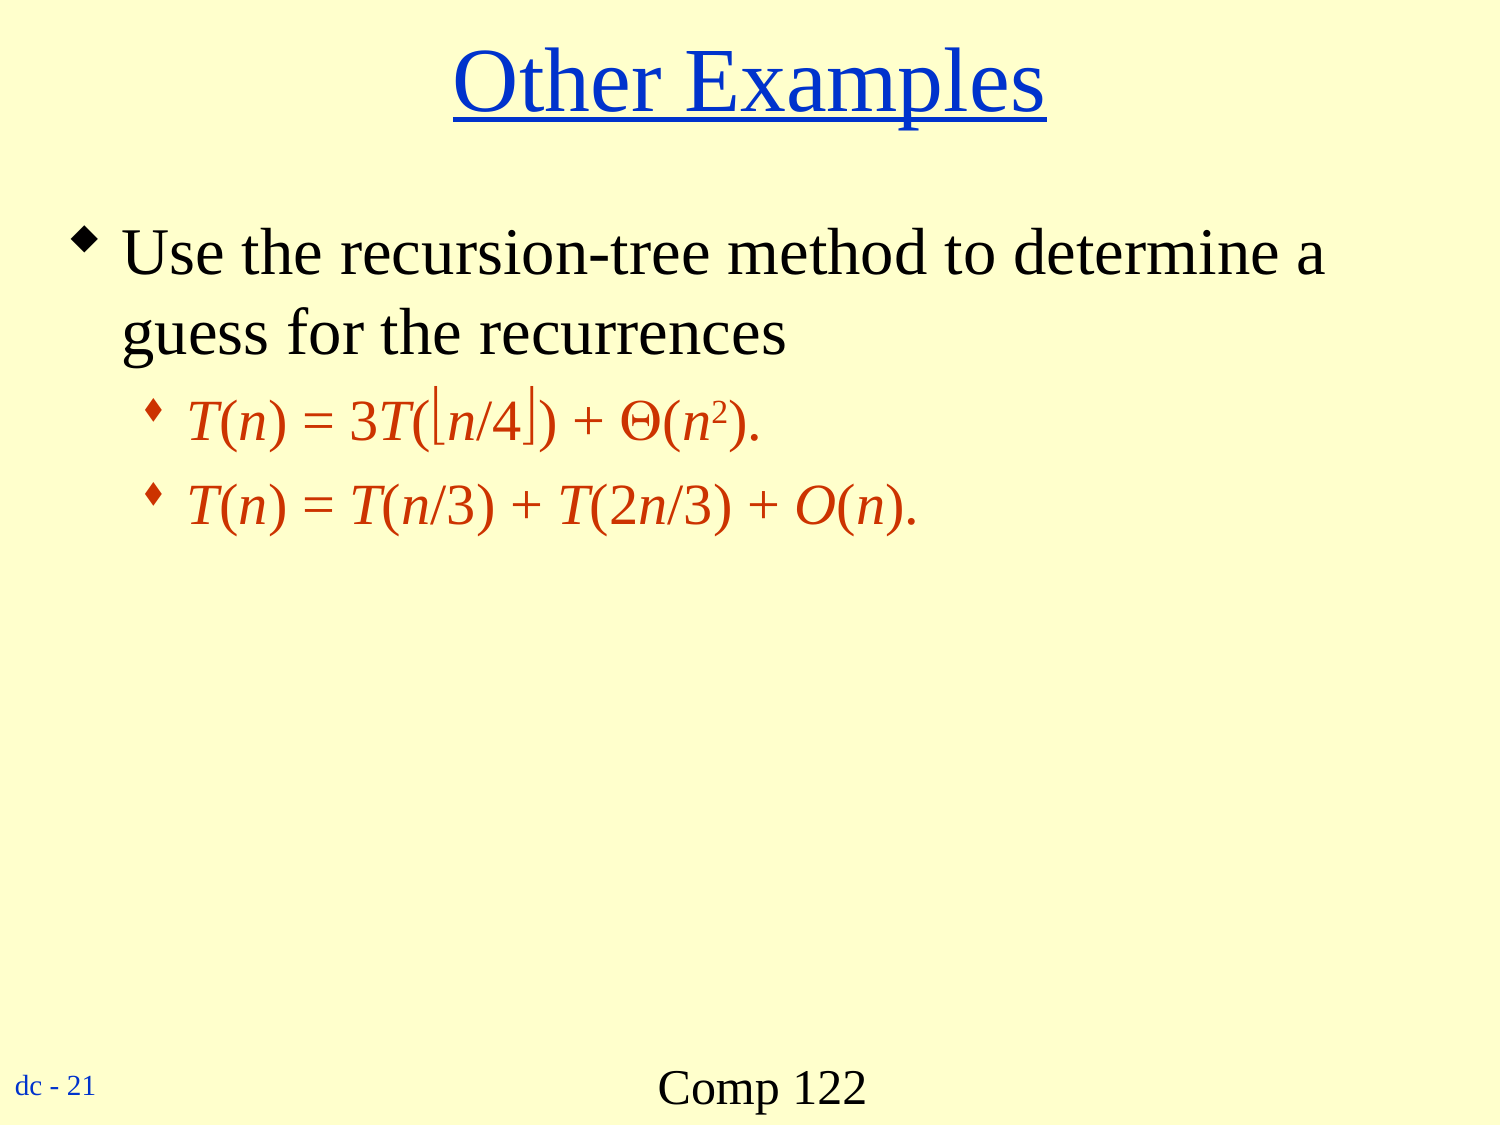

# Other Examples
Use the recursion-tree method to determine a guess for the recurrences
T(n) = 3T(n/4) + (n2).
T(n) = T(n/3) + T(2n/3) + O(n).